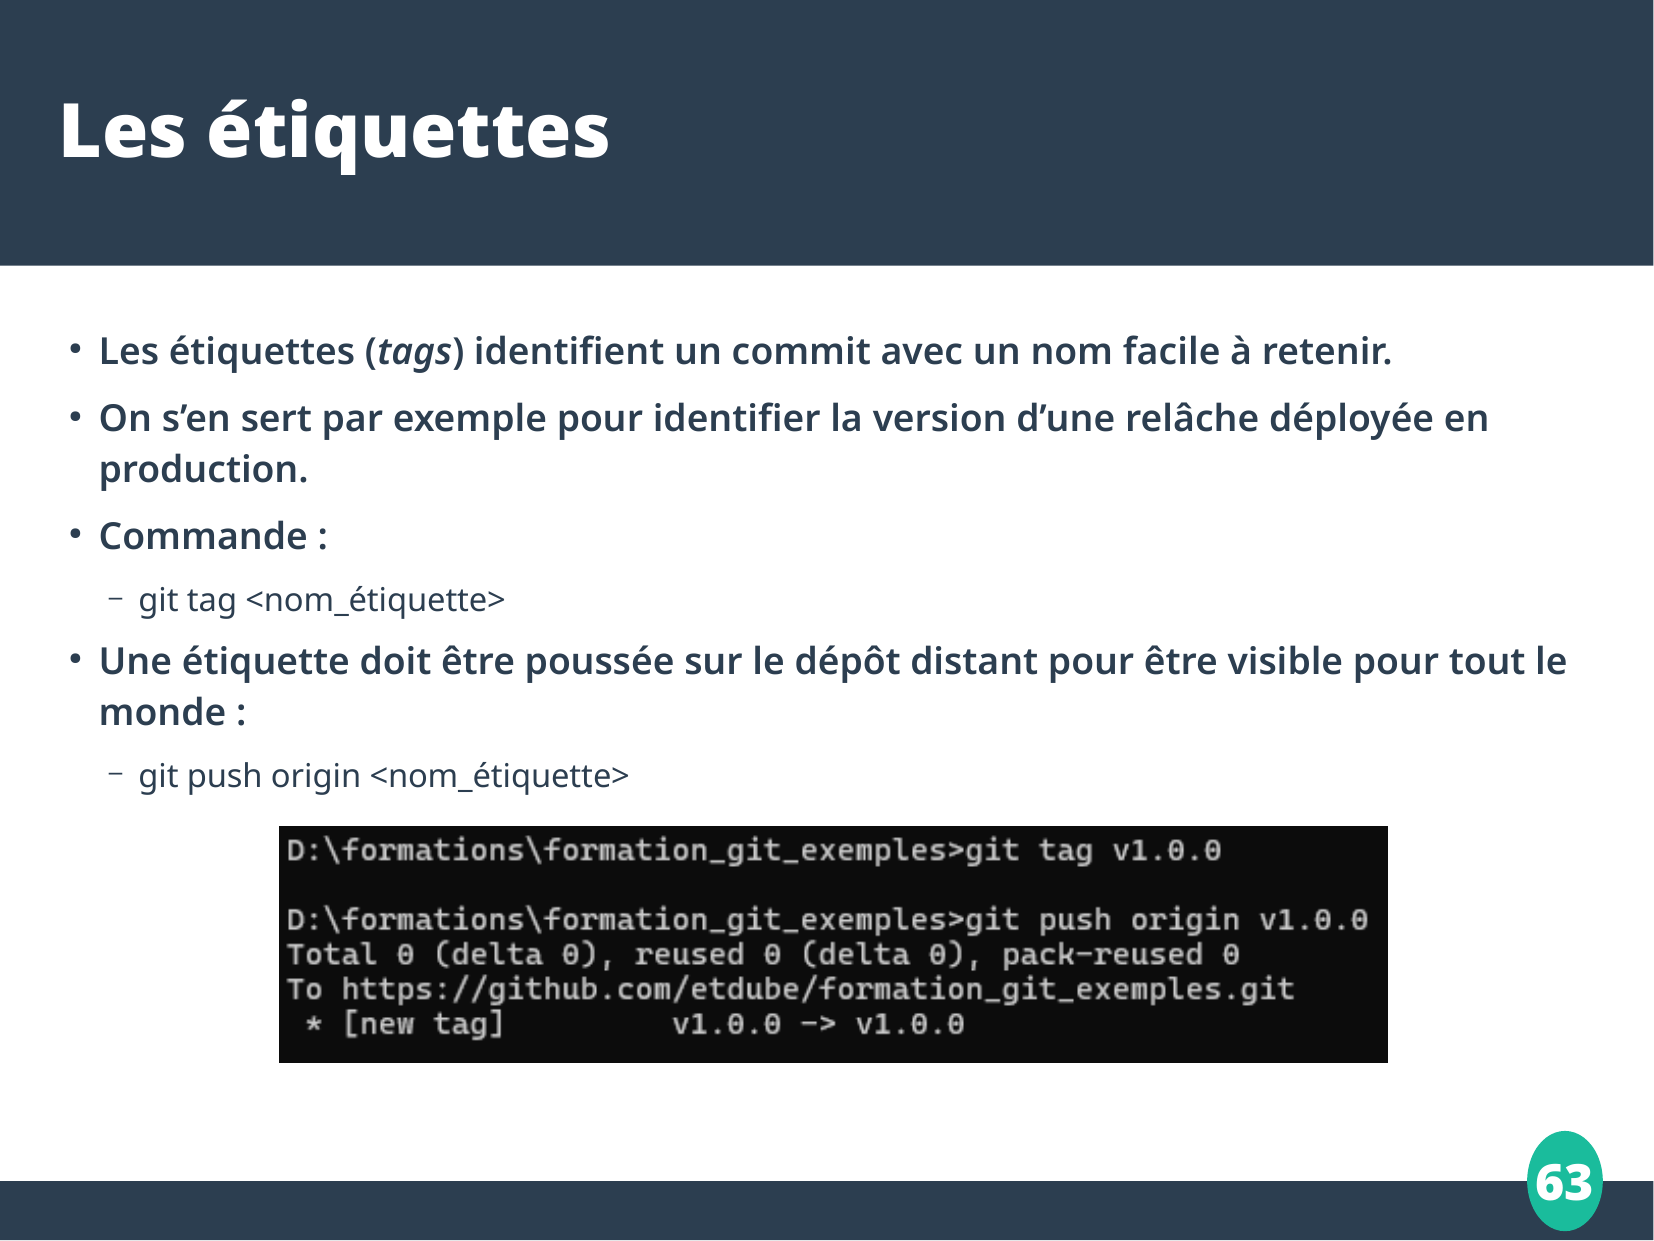

# Les étiquettes
Les étiquettes (tags) identifient un commit avec un nom facile à retenir.
On s’en sert par exemple pour identifier la version d’une relâche déployée en production.
Commande :
git tag <nom_étiquette>
Une étiquette doit être poussée sur le dépôt distant pour être visible pour tout le monde :
git push origin <nom_étiquette>